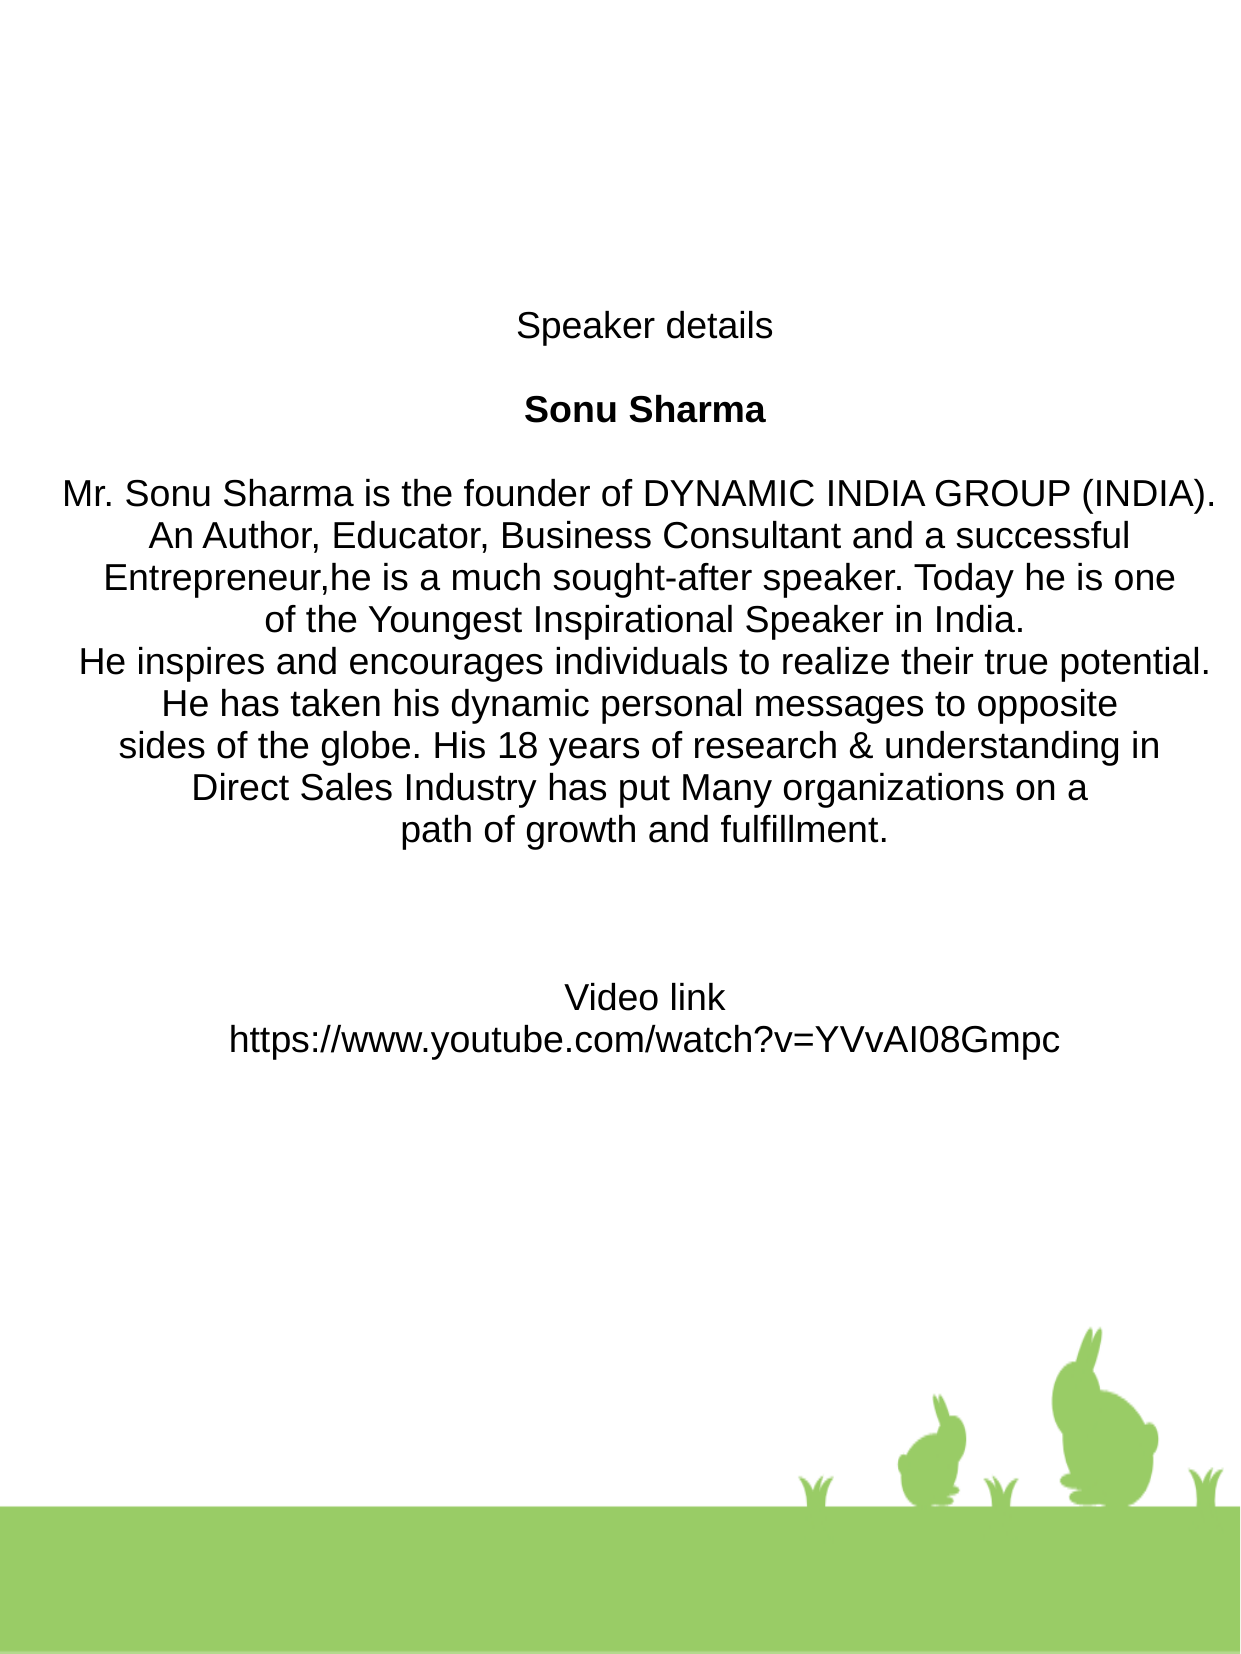

Speaker details
Sonu Sharma
Mr. Sonu Sharma is the founder of DYNAMIC INDIA GROUP (INDIA).
An Author, Educator, Business Consultant and a successful
Entrepreneur,he is a much sought-after speaker. Today he is one
of the Youngest Inspirational Speaker in India.
 He inspires and encourages individuals to realize their true potential.
He has taken his dynamic personal messages to opposite
sides of the globe. His 18 years of research & understanding in
Direct Sales Industry has put Many organizations on a
path of growth and fulfillment.
Video link
https://www.youtube.com/watch?v=YVvAI08Gmpc